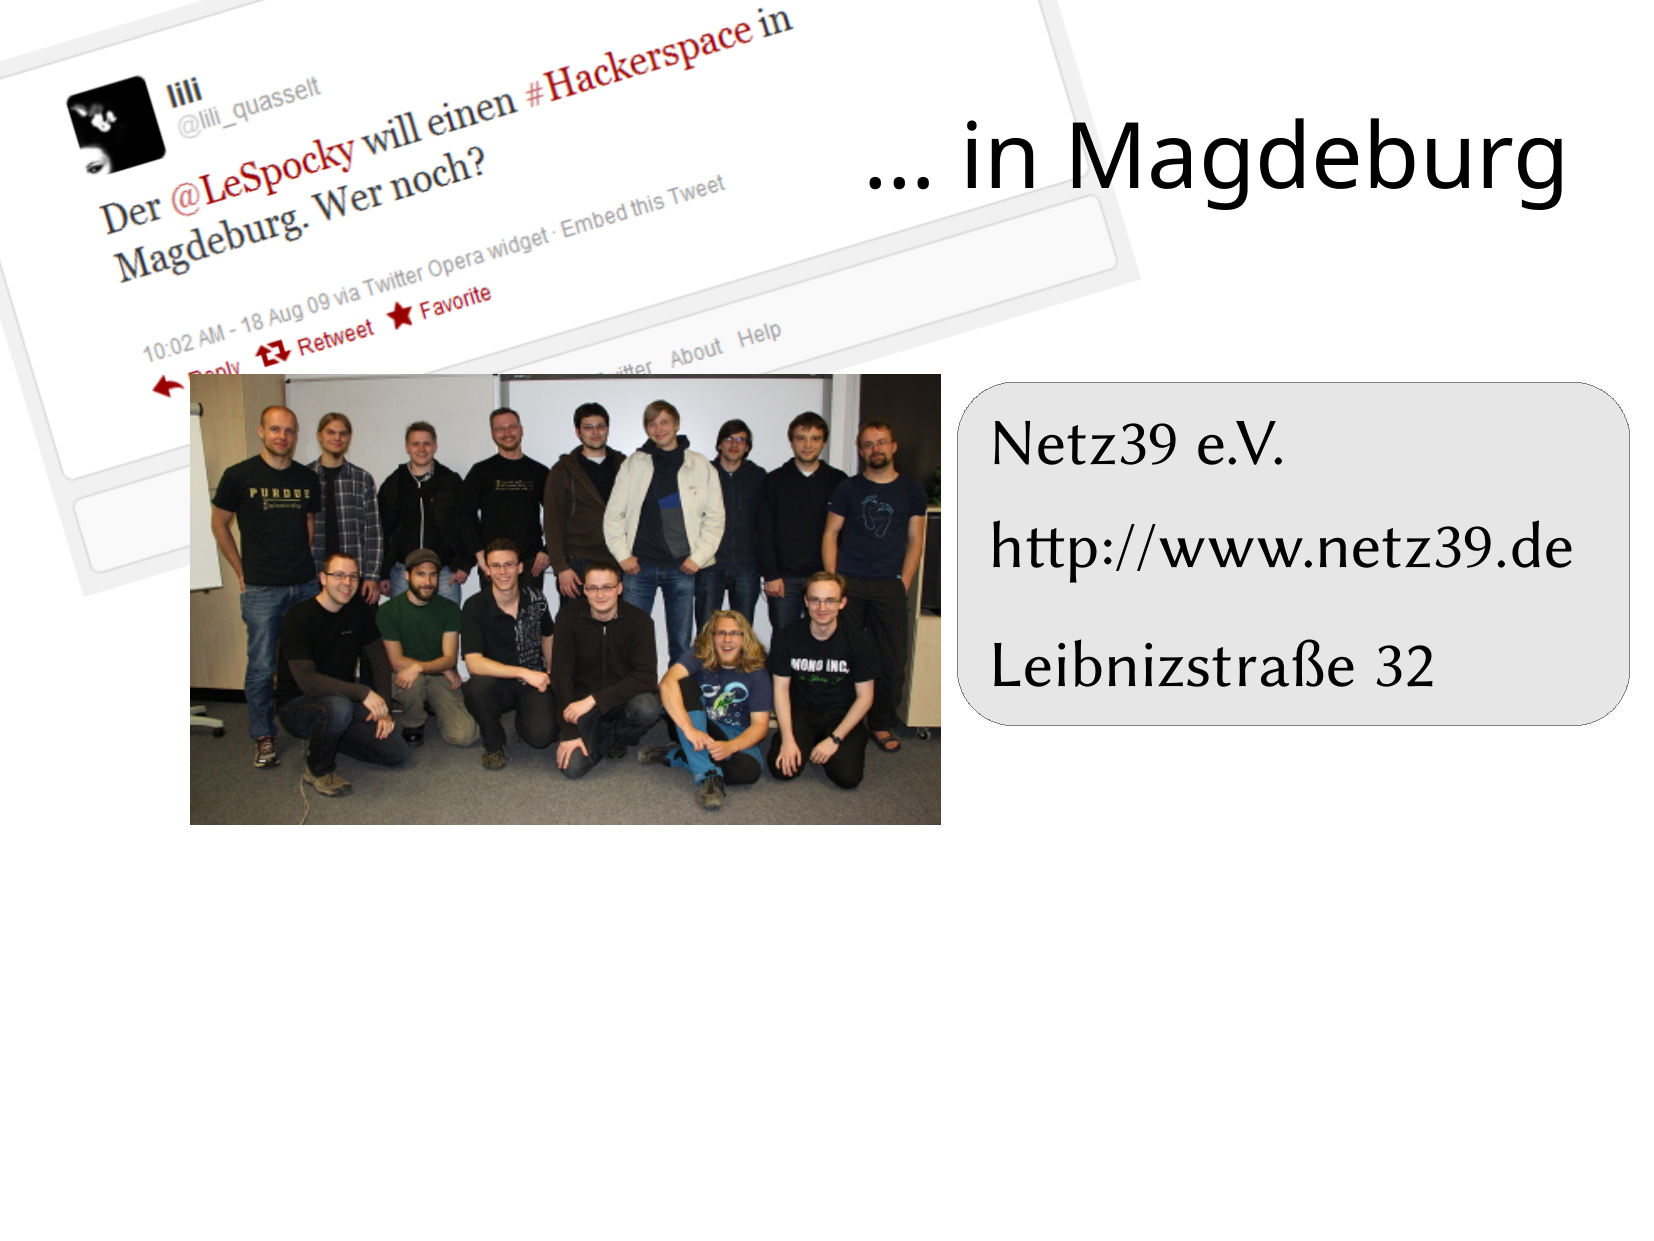

# … in Magdeburg
Netz39 e.V.
http://www.netz39.de
Leibnizstraße 32